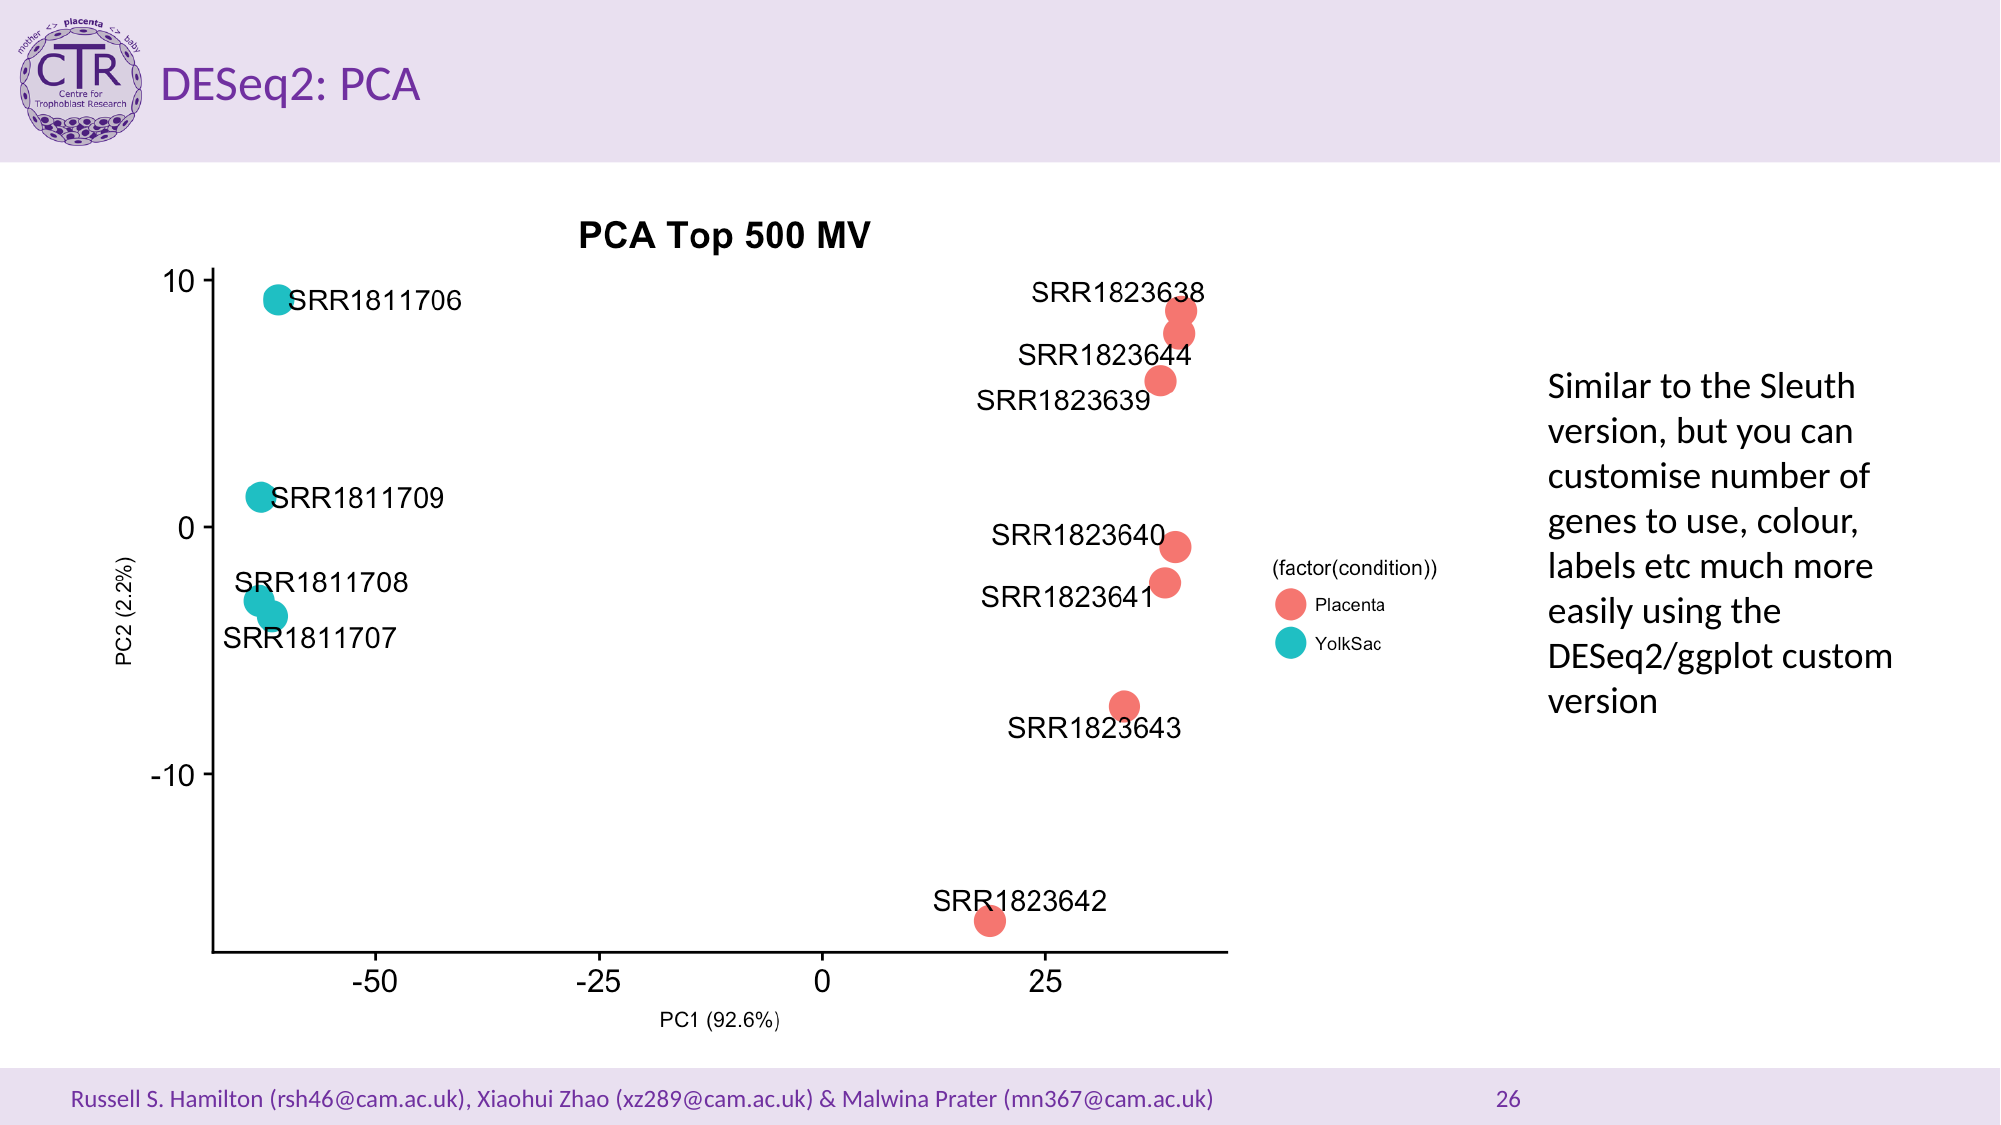

DESeq2: PCA
Similar to the Sleuth version, but you can customise number of genes to use, colour, labels etc much more easily using the DESeq2/ggplot custom version
Russell S. Hamilton (rsh46@cam.ac.uk), Xiaohui Zhao (xz289@cam.ac.uk) & Malwina Prater (mn367@cam.ac.uk)